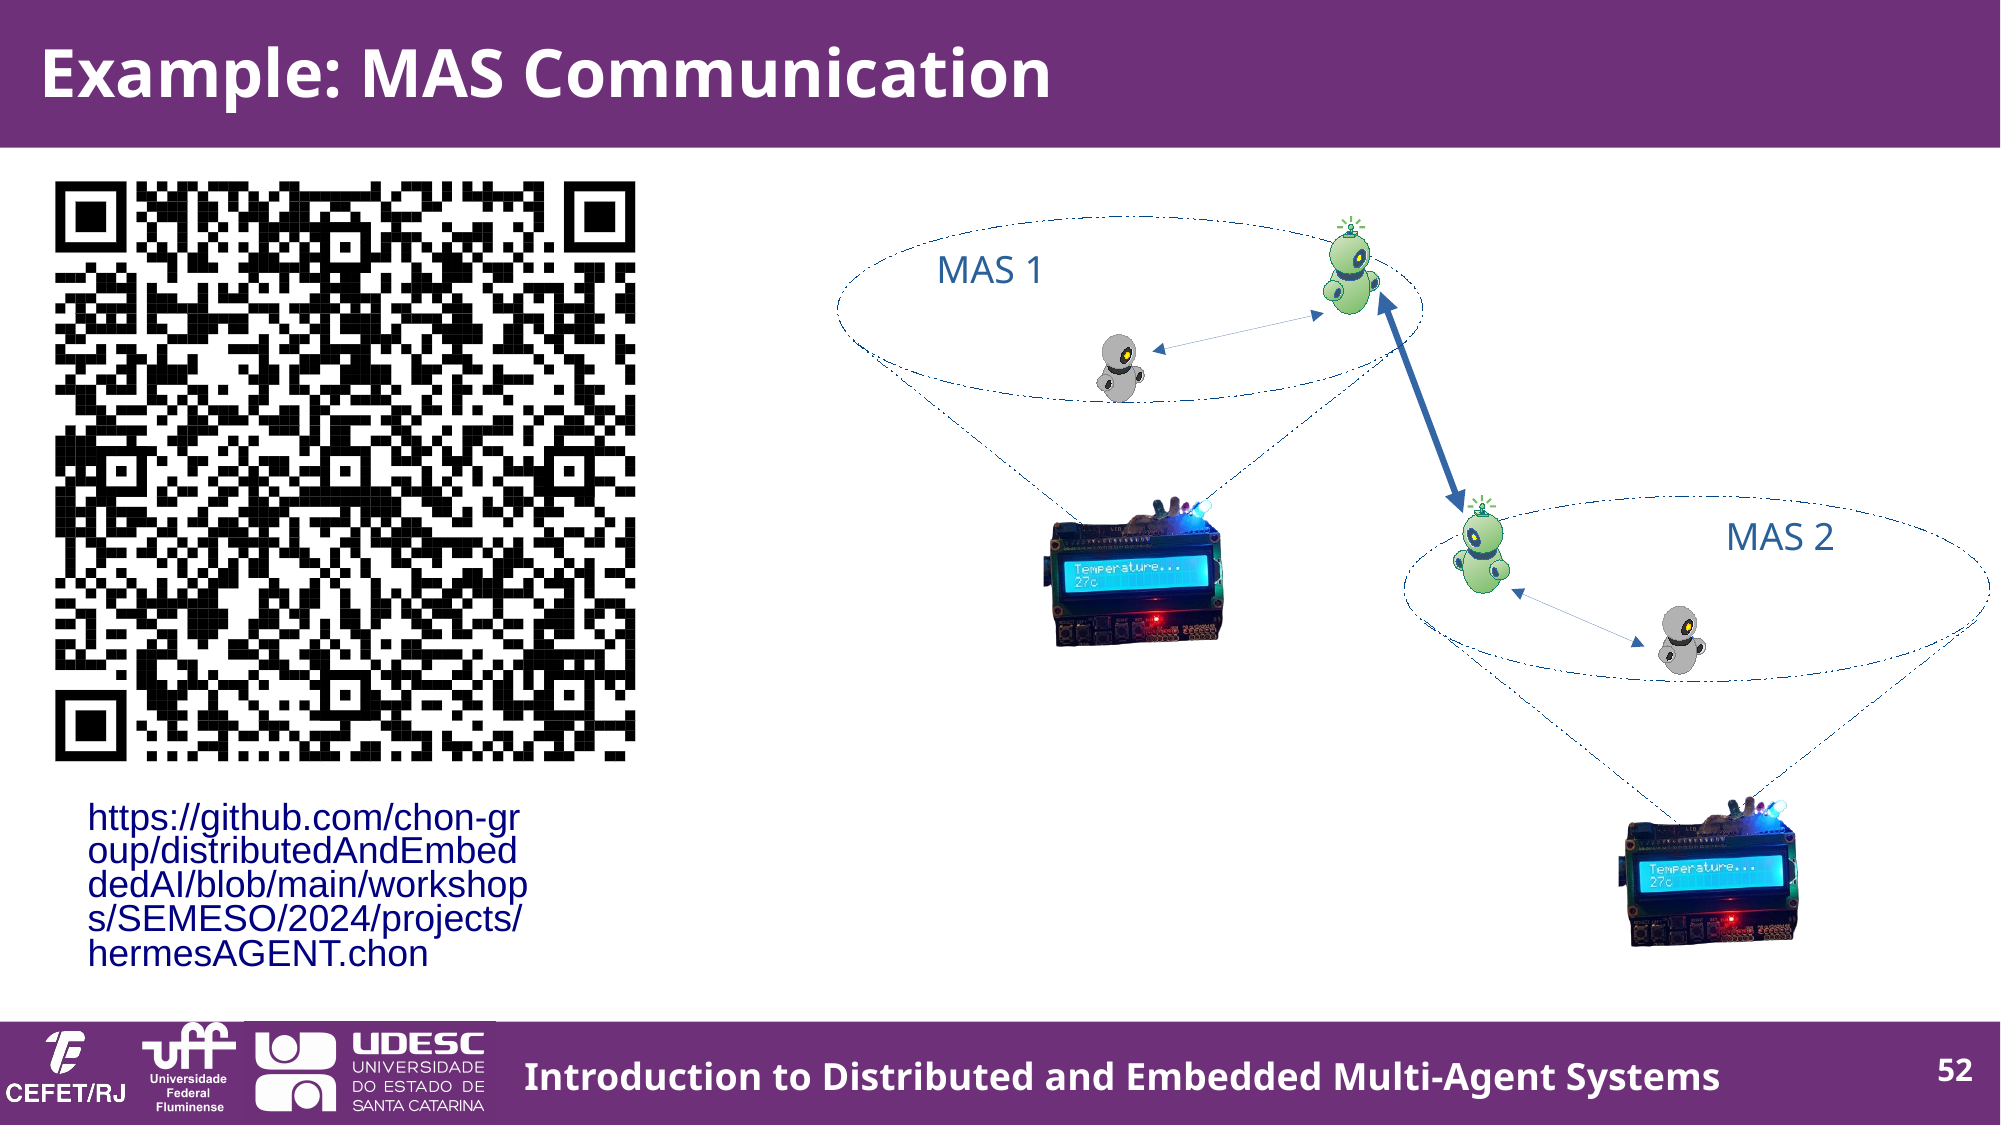

Example: MAS Communication
MAS 1
MAS 2
https://github.com/chon-group/distributedAndEmbeddedAI/blob/main/workshops/SEMESO/2024/projects/hermesAGENT.chon